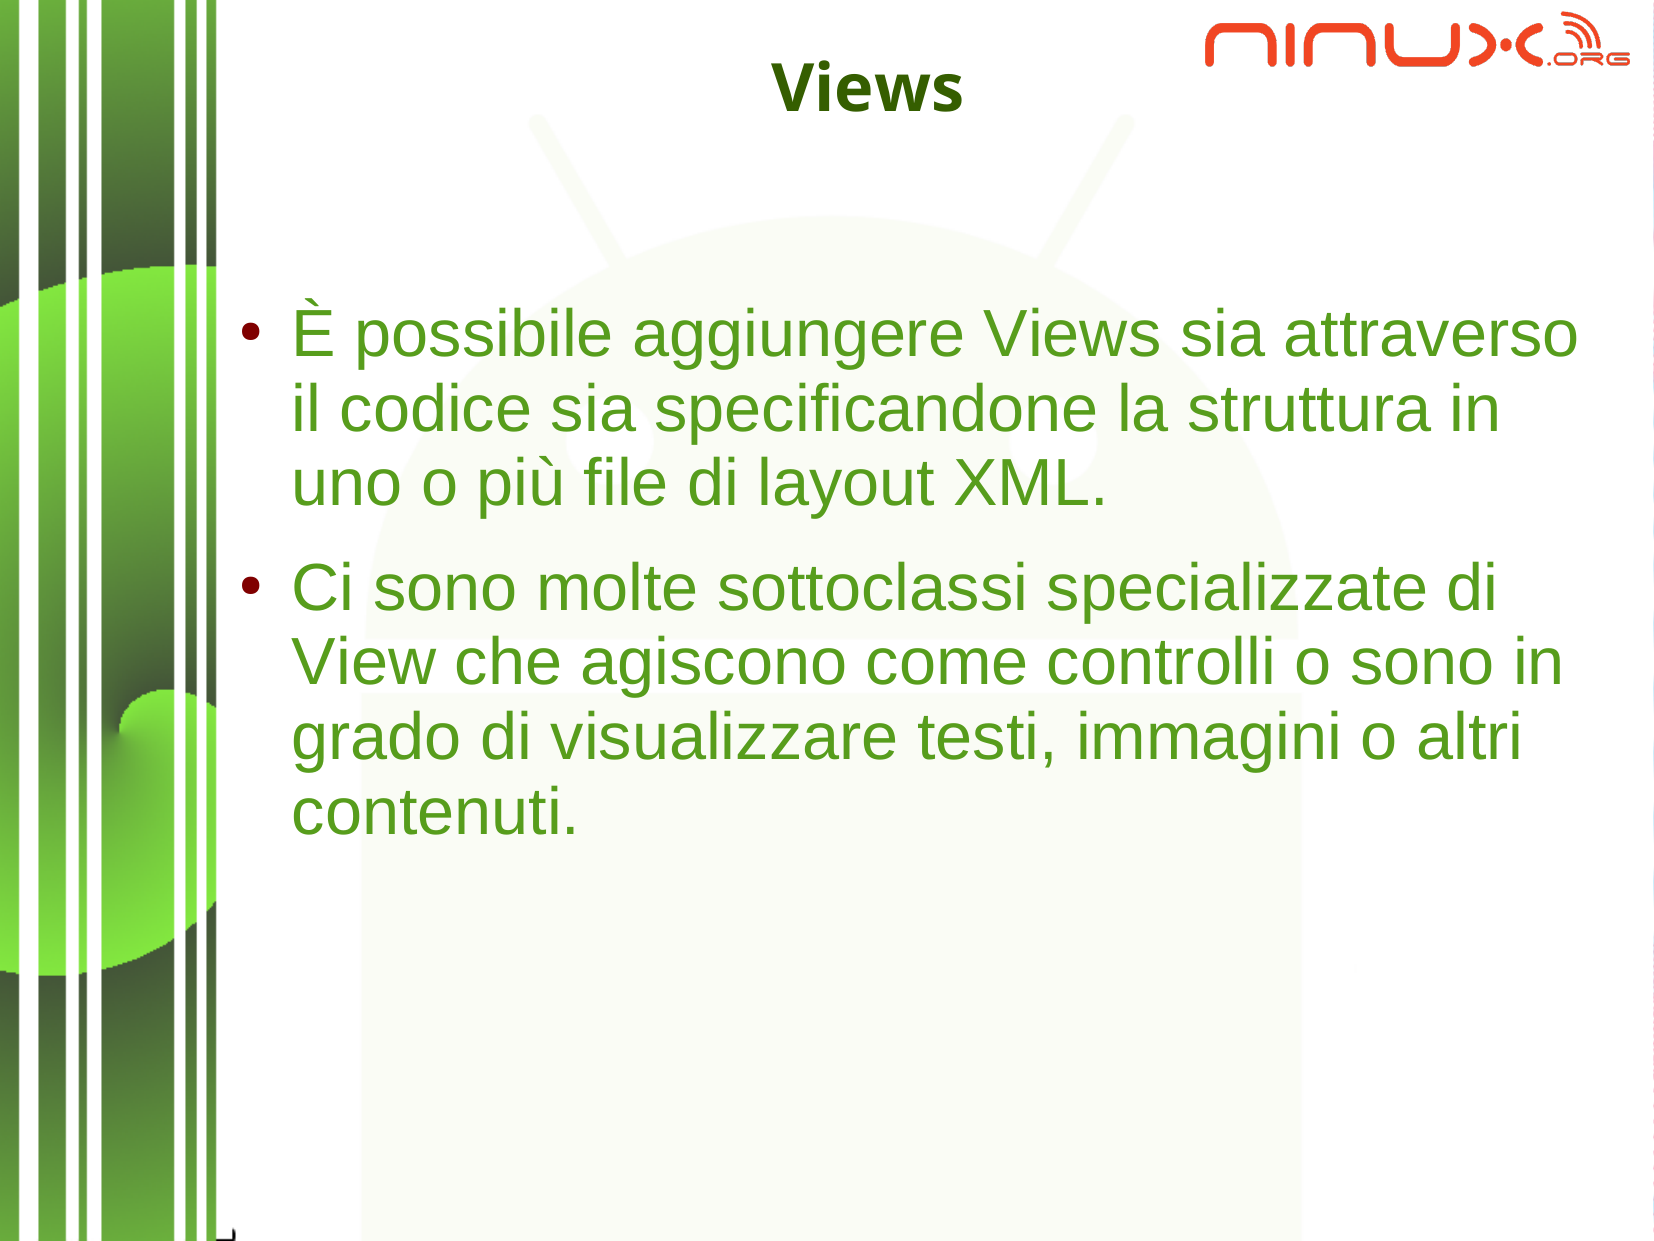

# Views
È possibile aggiungere Views sia attraverso il codice sia specificandone la struttura in uno o più file di layout XML.
Ci sono molte sottoclassi specializzate di View che agiscono come controlli o sono in grado di visualizzare testi, immagini o altri contenuti.